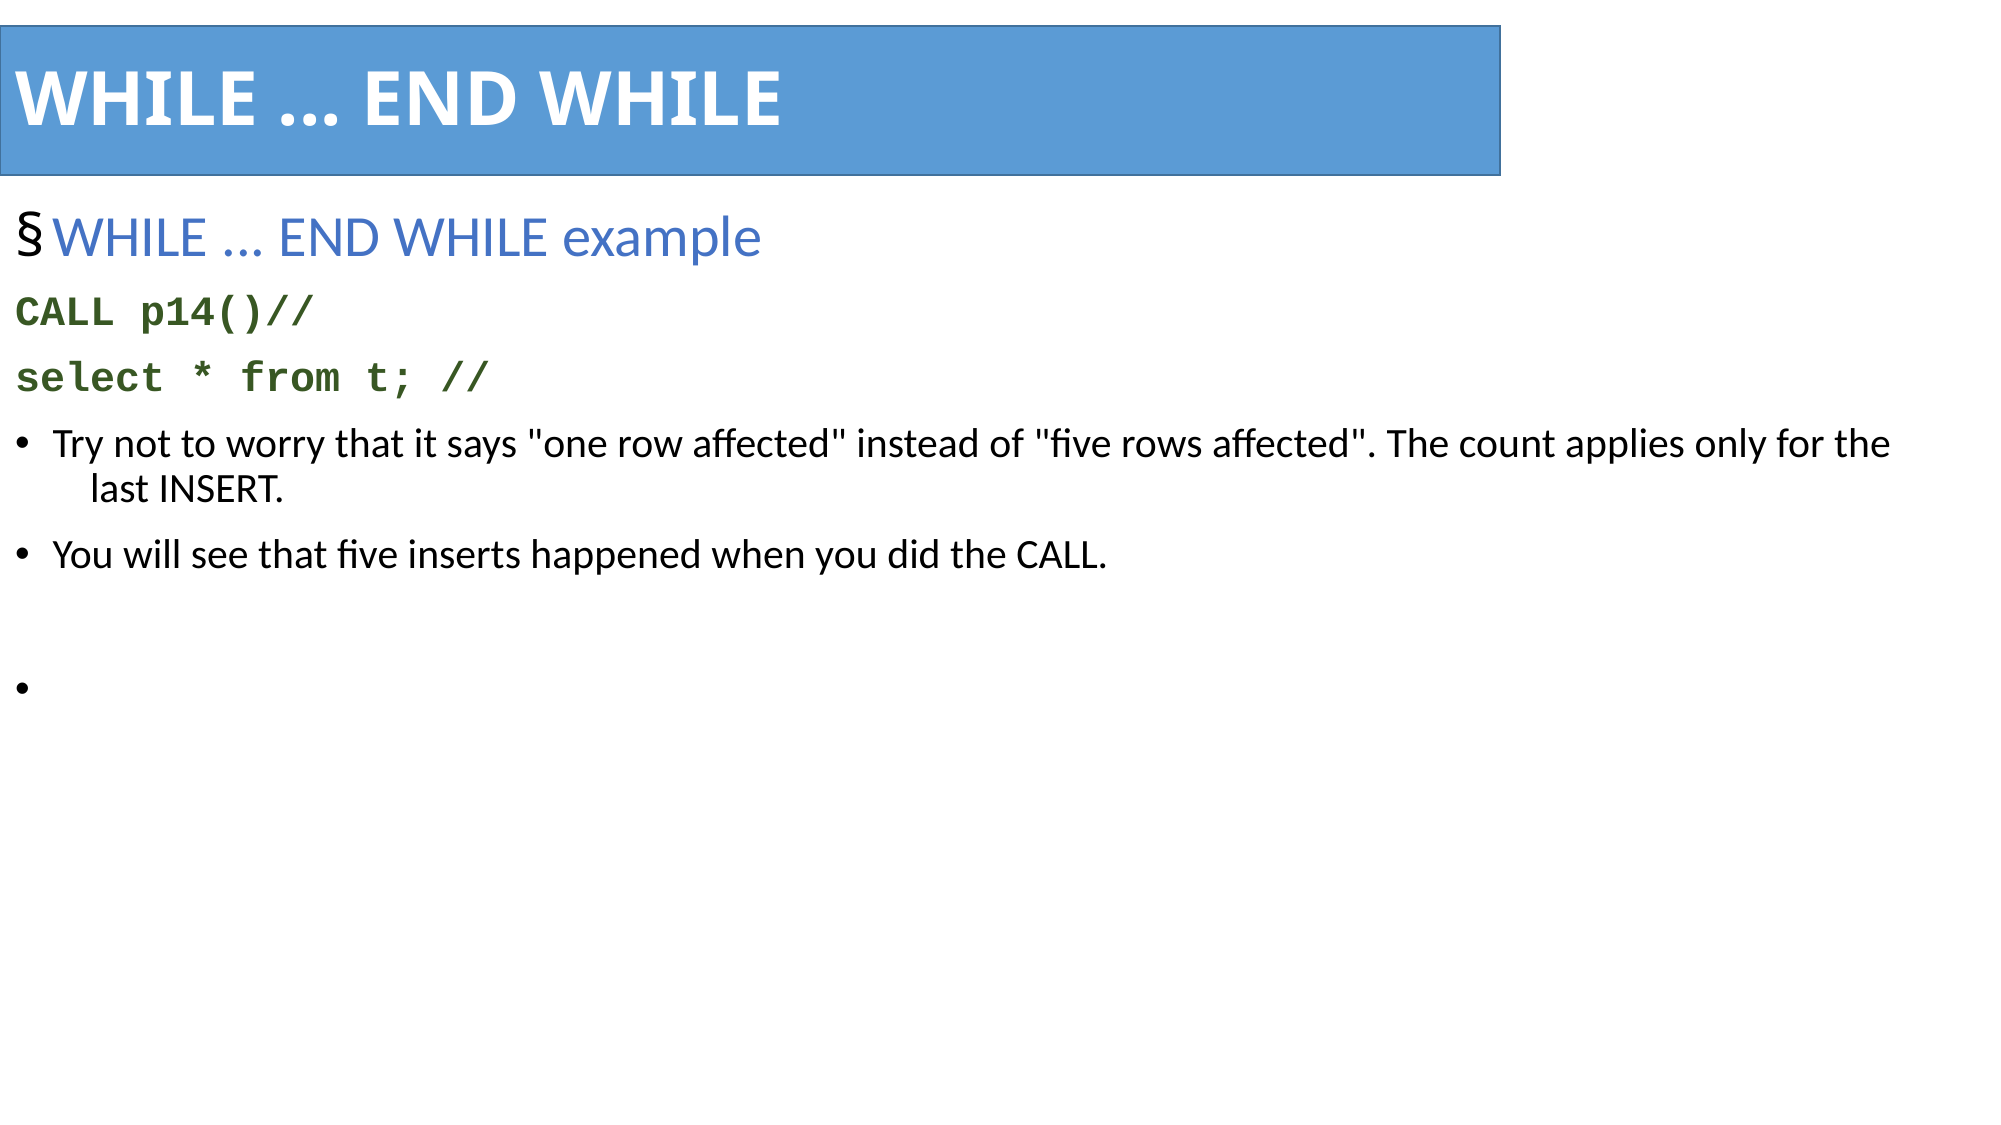

# WHILE ... END WHILE
WHILE ... END WHILE example
CALL p14()//
select * from t; //
Try not to worry that it says "one row affected" instead of "five rows affected". The count applies only for the last INSERT.
You will see that five inserts happened when you did the CALL.